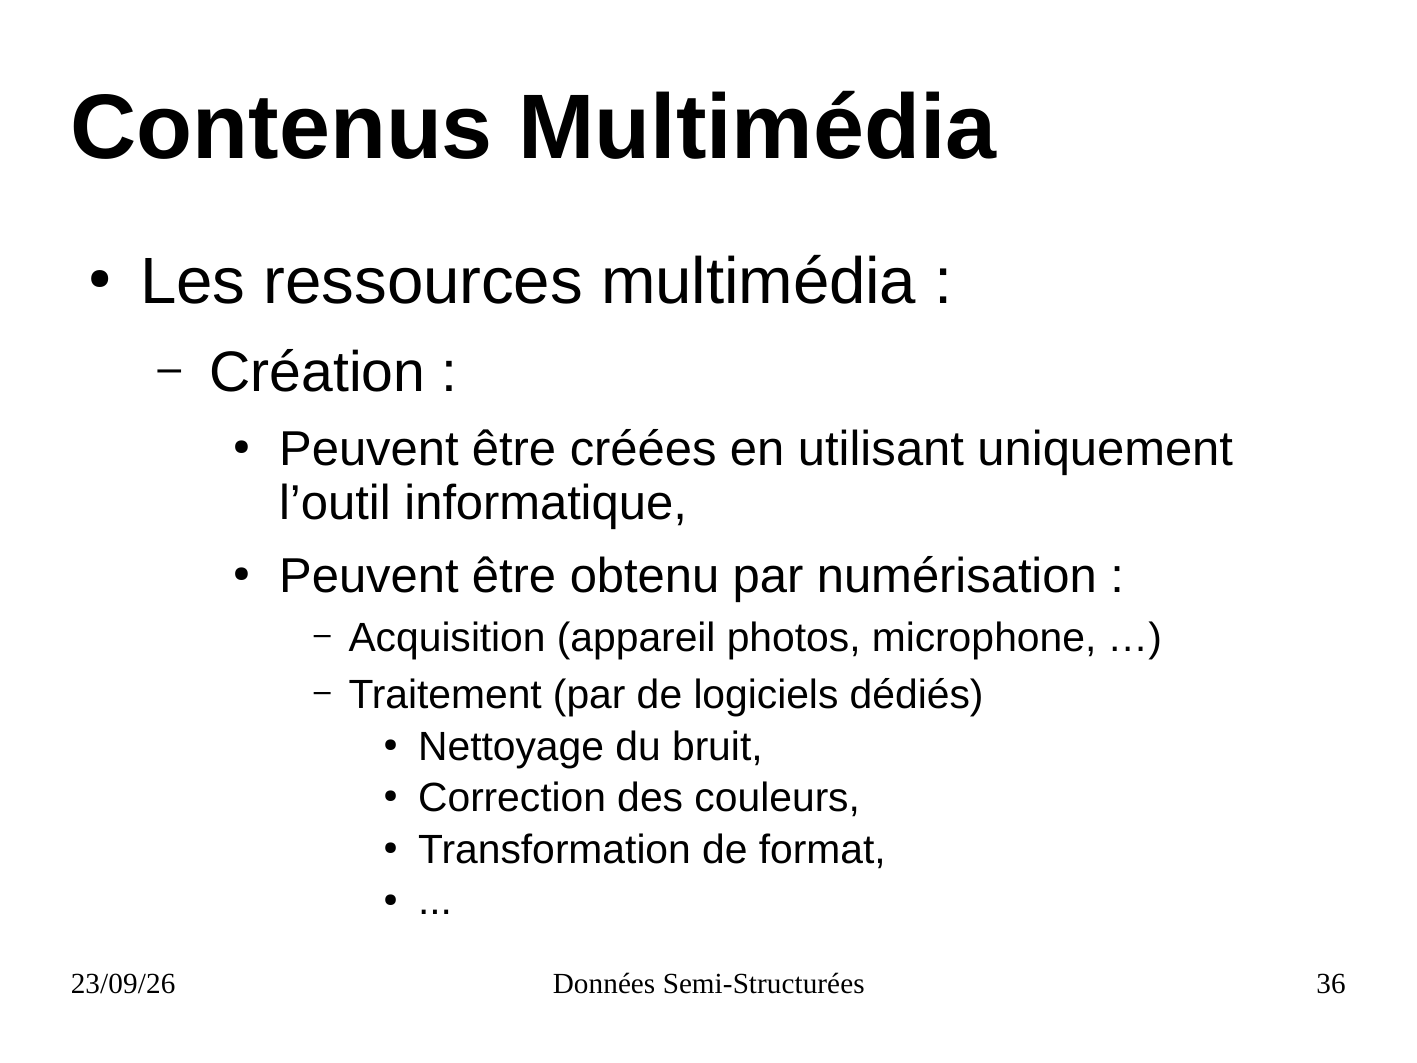

# Contenus Multimédia
Les ressources multimédia :
Création :
Peuvent être créées en utilisant uniquement l’outil informatique,
Peuvent être obtenu par numérisation :
Acquisition (appareil photos, microphone, …)
Traitement (par de logiciels dédiés)
Nettoyage du bruit,
Correction des couleurs,
Transformation de format,
...
Données Semi-Structurées
36